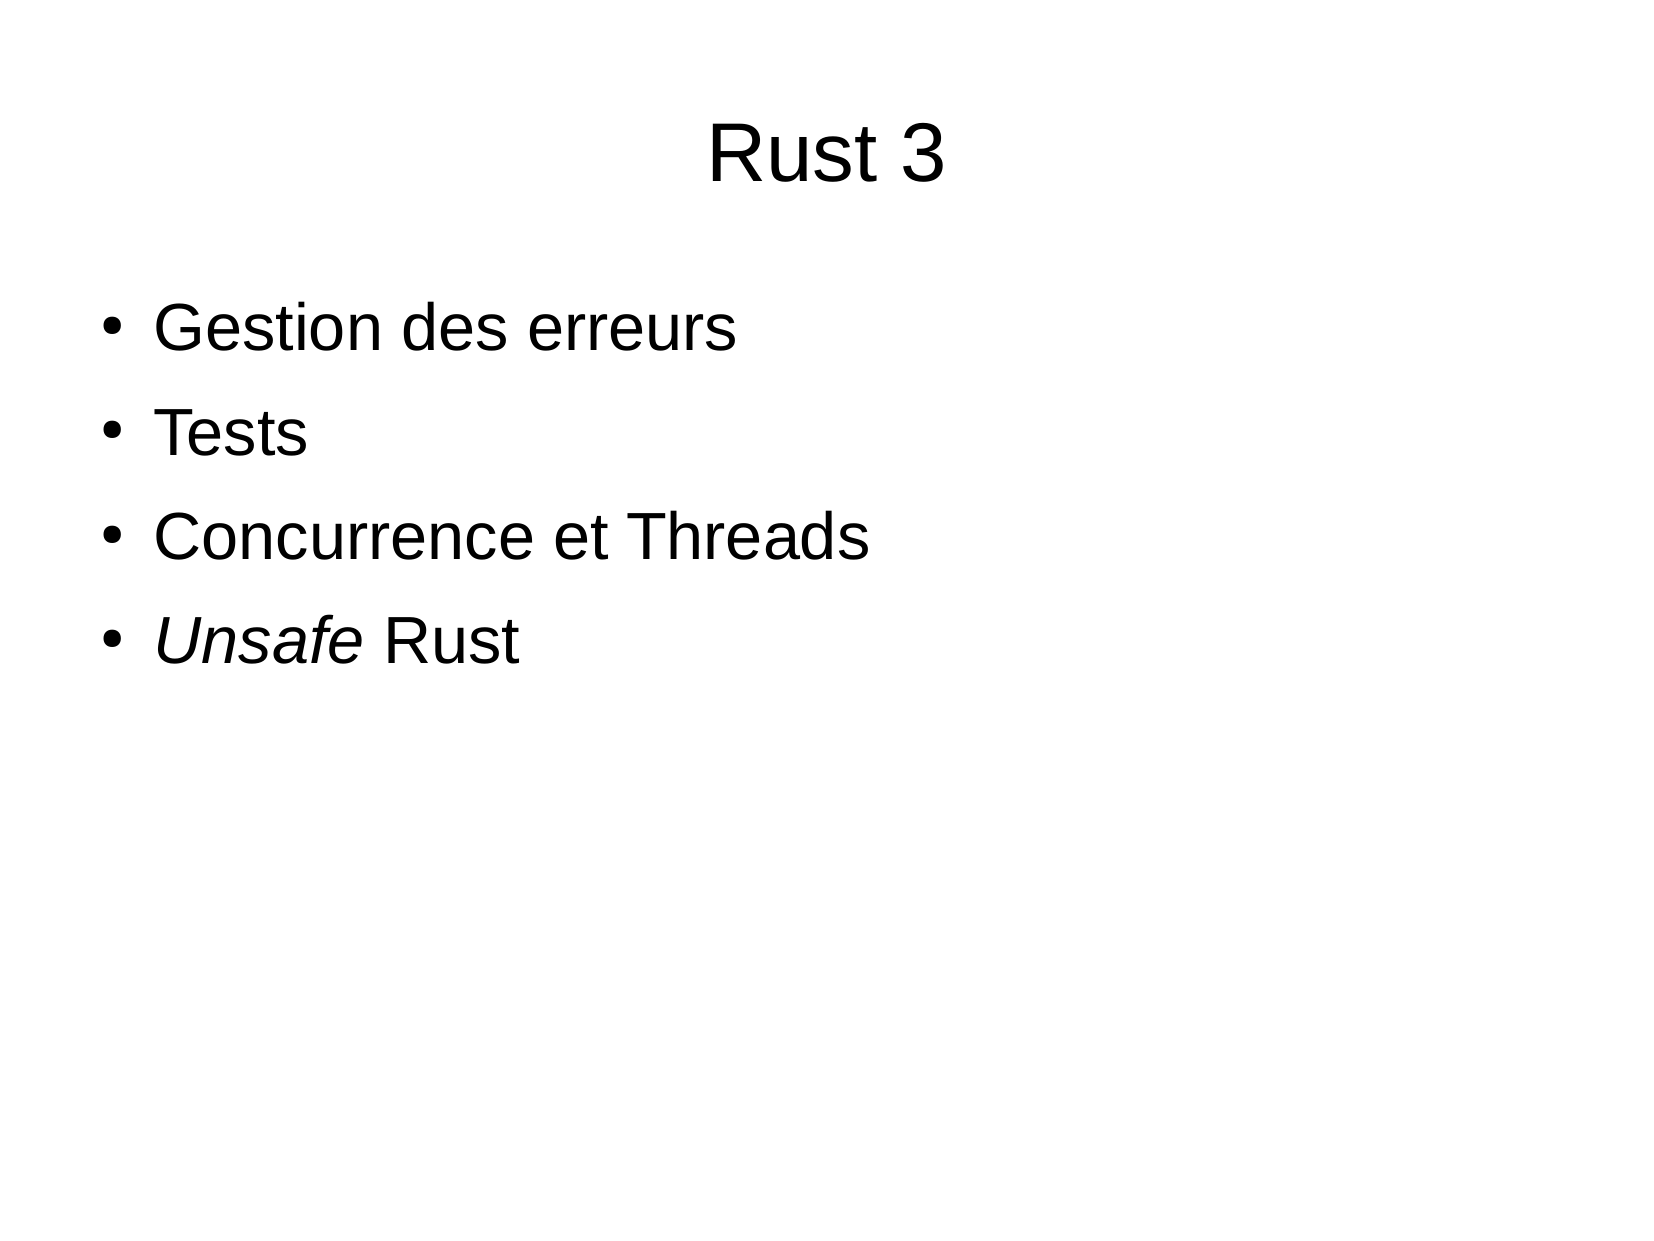

# Rust 3
Gestion des erreurs
Tests
Concurrence et Threads
Unsafe Rust